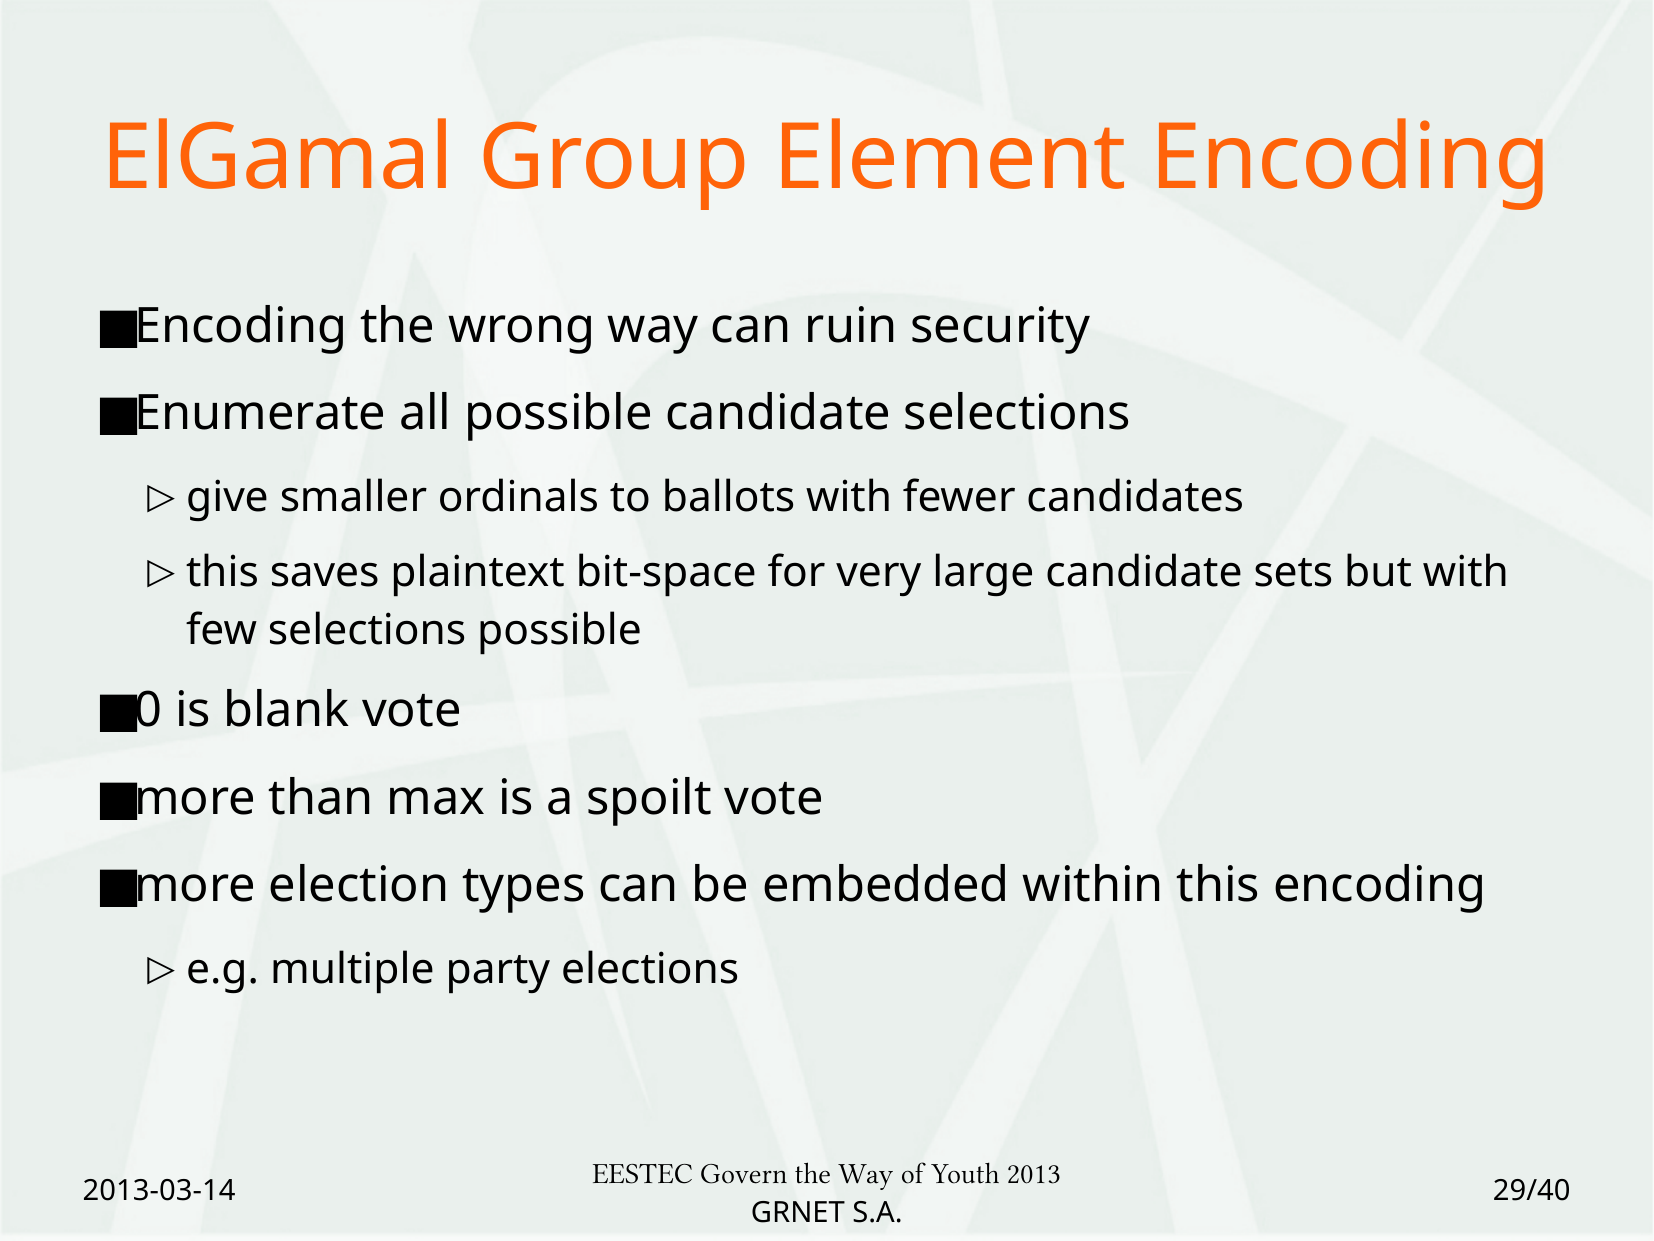

# ElGamal Group Element Encoding
Encoding the wrong way can ruin security
Enumerate all possible candidate selections
give smaller ordinals to ballots with fewer candidates
this saves plaintext bit-space for very large candidate sets but with few selections possible
0 is blank vote
more than max is a spoilt vote
more election types can be embedded within this encoding
e.g. multiple party elections
GRNET S.A.
2013-03-14
29